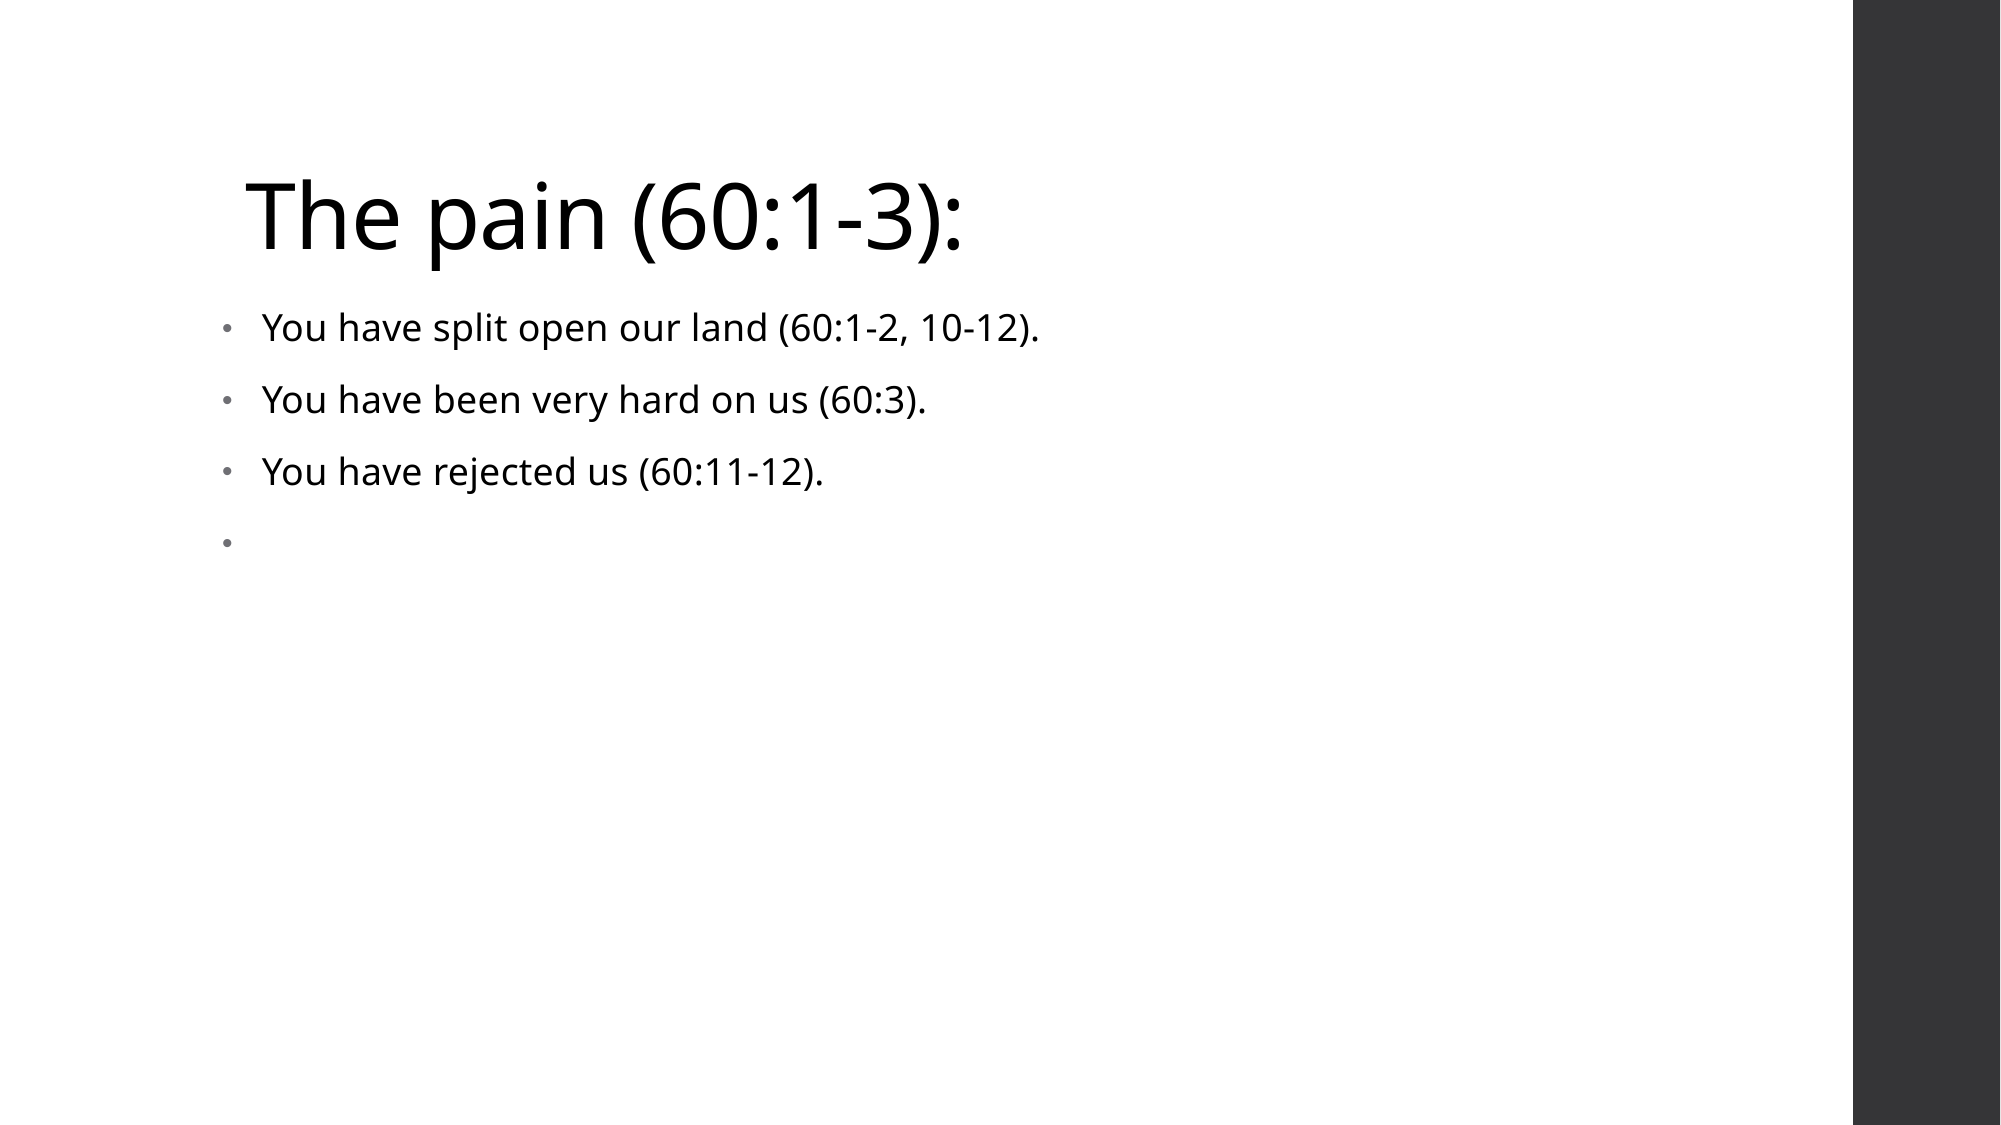

# The pain (60:1-3):
 You have split open our land (60:1-2, 10-12).
 You have been very hard on us (60:3).
 You have rejected us (60:11-12).